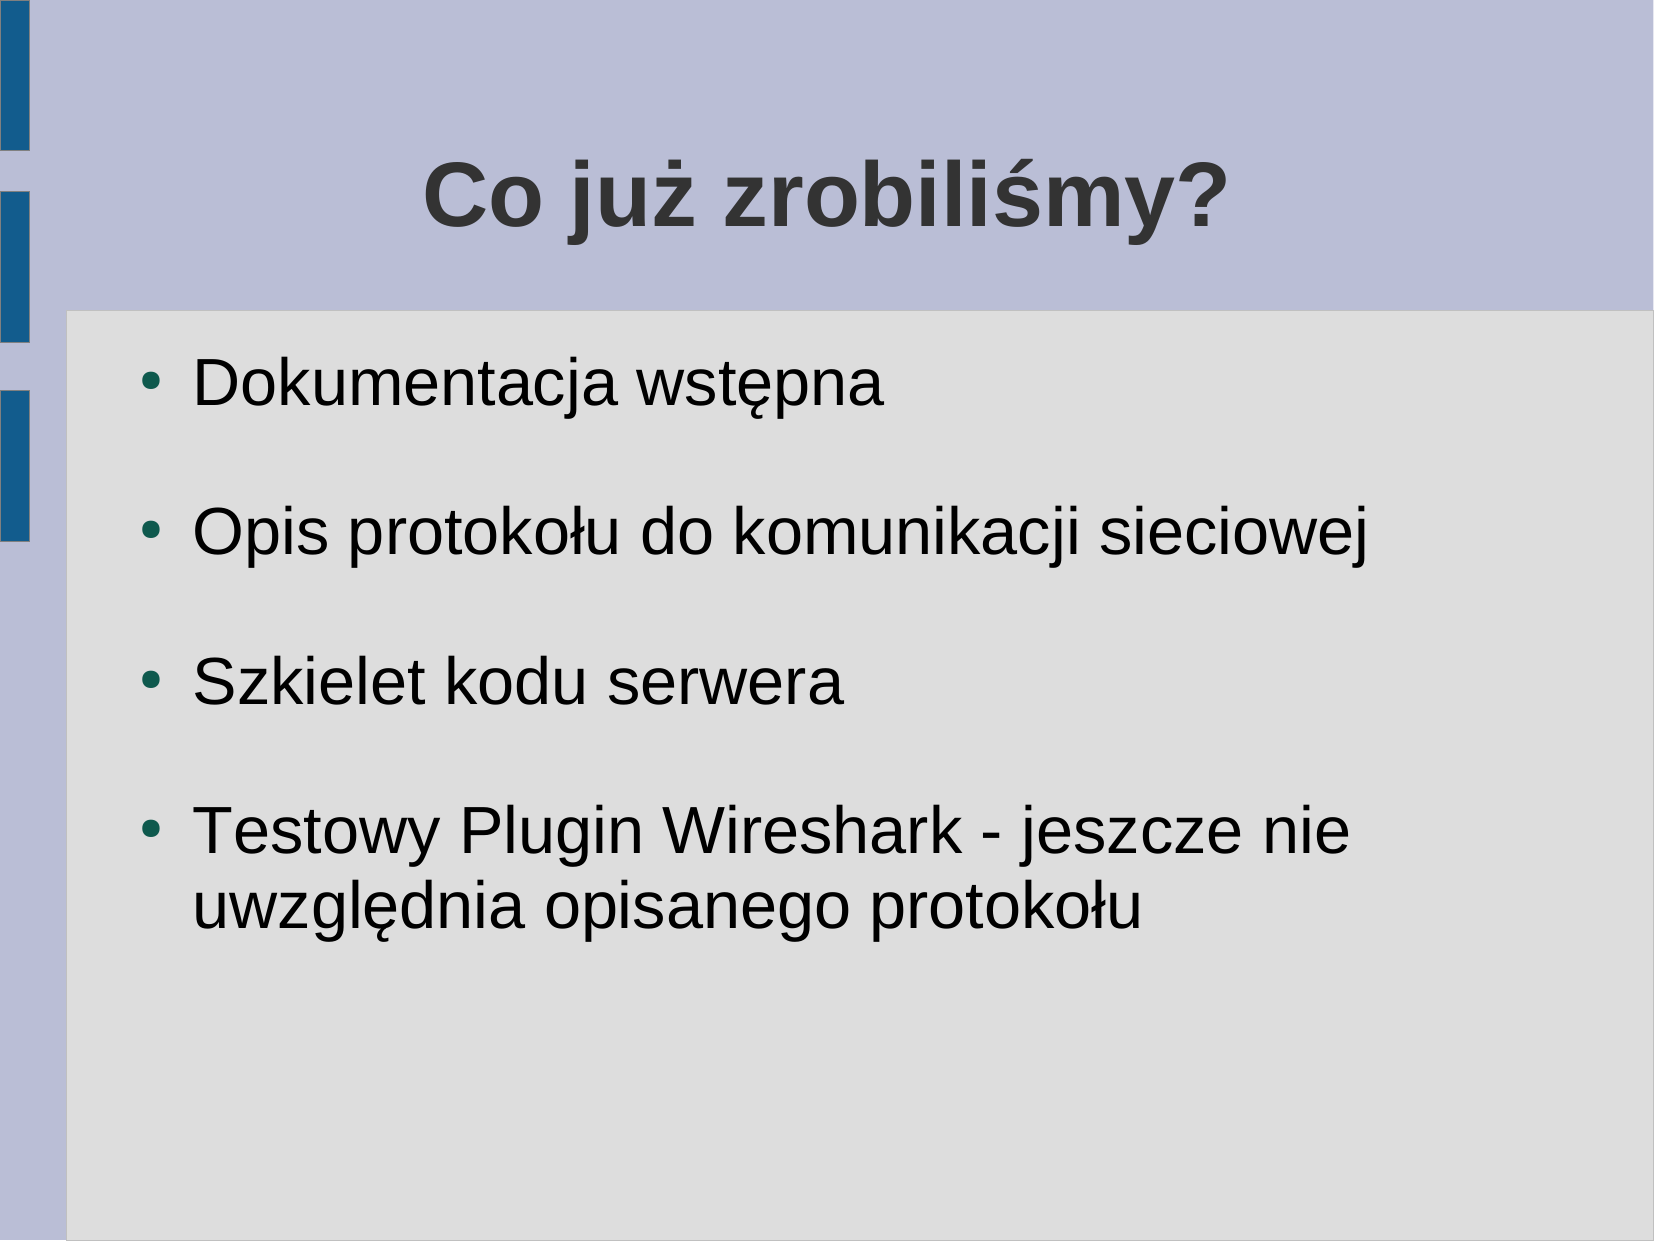

# Co już zrobiliśmy?
Dokumentacja wstępna
Opis protokołu do komunikacji sieciowej
Szkielet kodu serwera
Testowy Plugin Wireshark - jeszcze nie uwzględnia opisanego protokołu